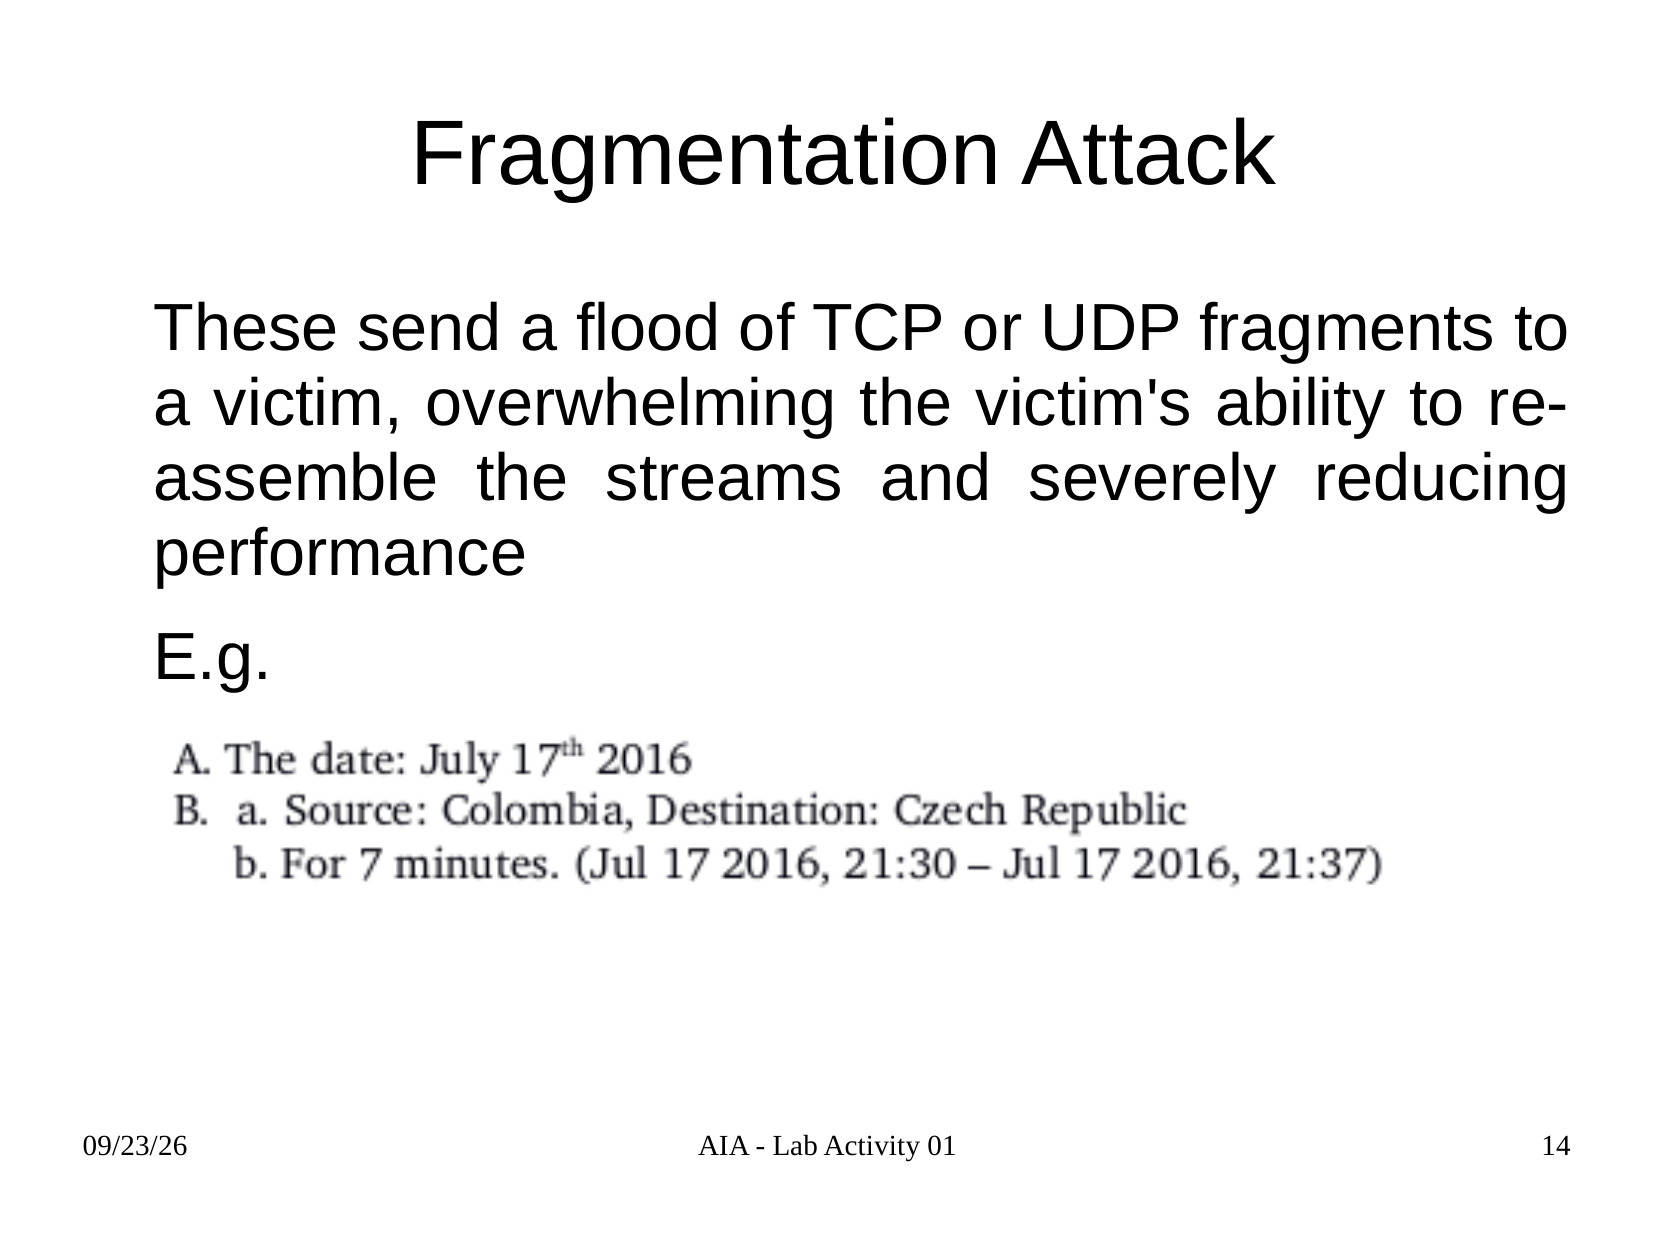

# Fragmentation Attack
These send a flood of TCP or UDP fragments to a victim, overwhelming the victim's ability to re-assemble the streams and severely reducing performance
E.g.
AIA - Lab Activity 01
14